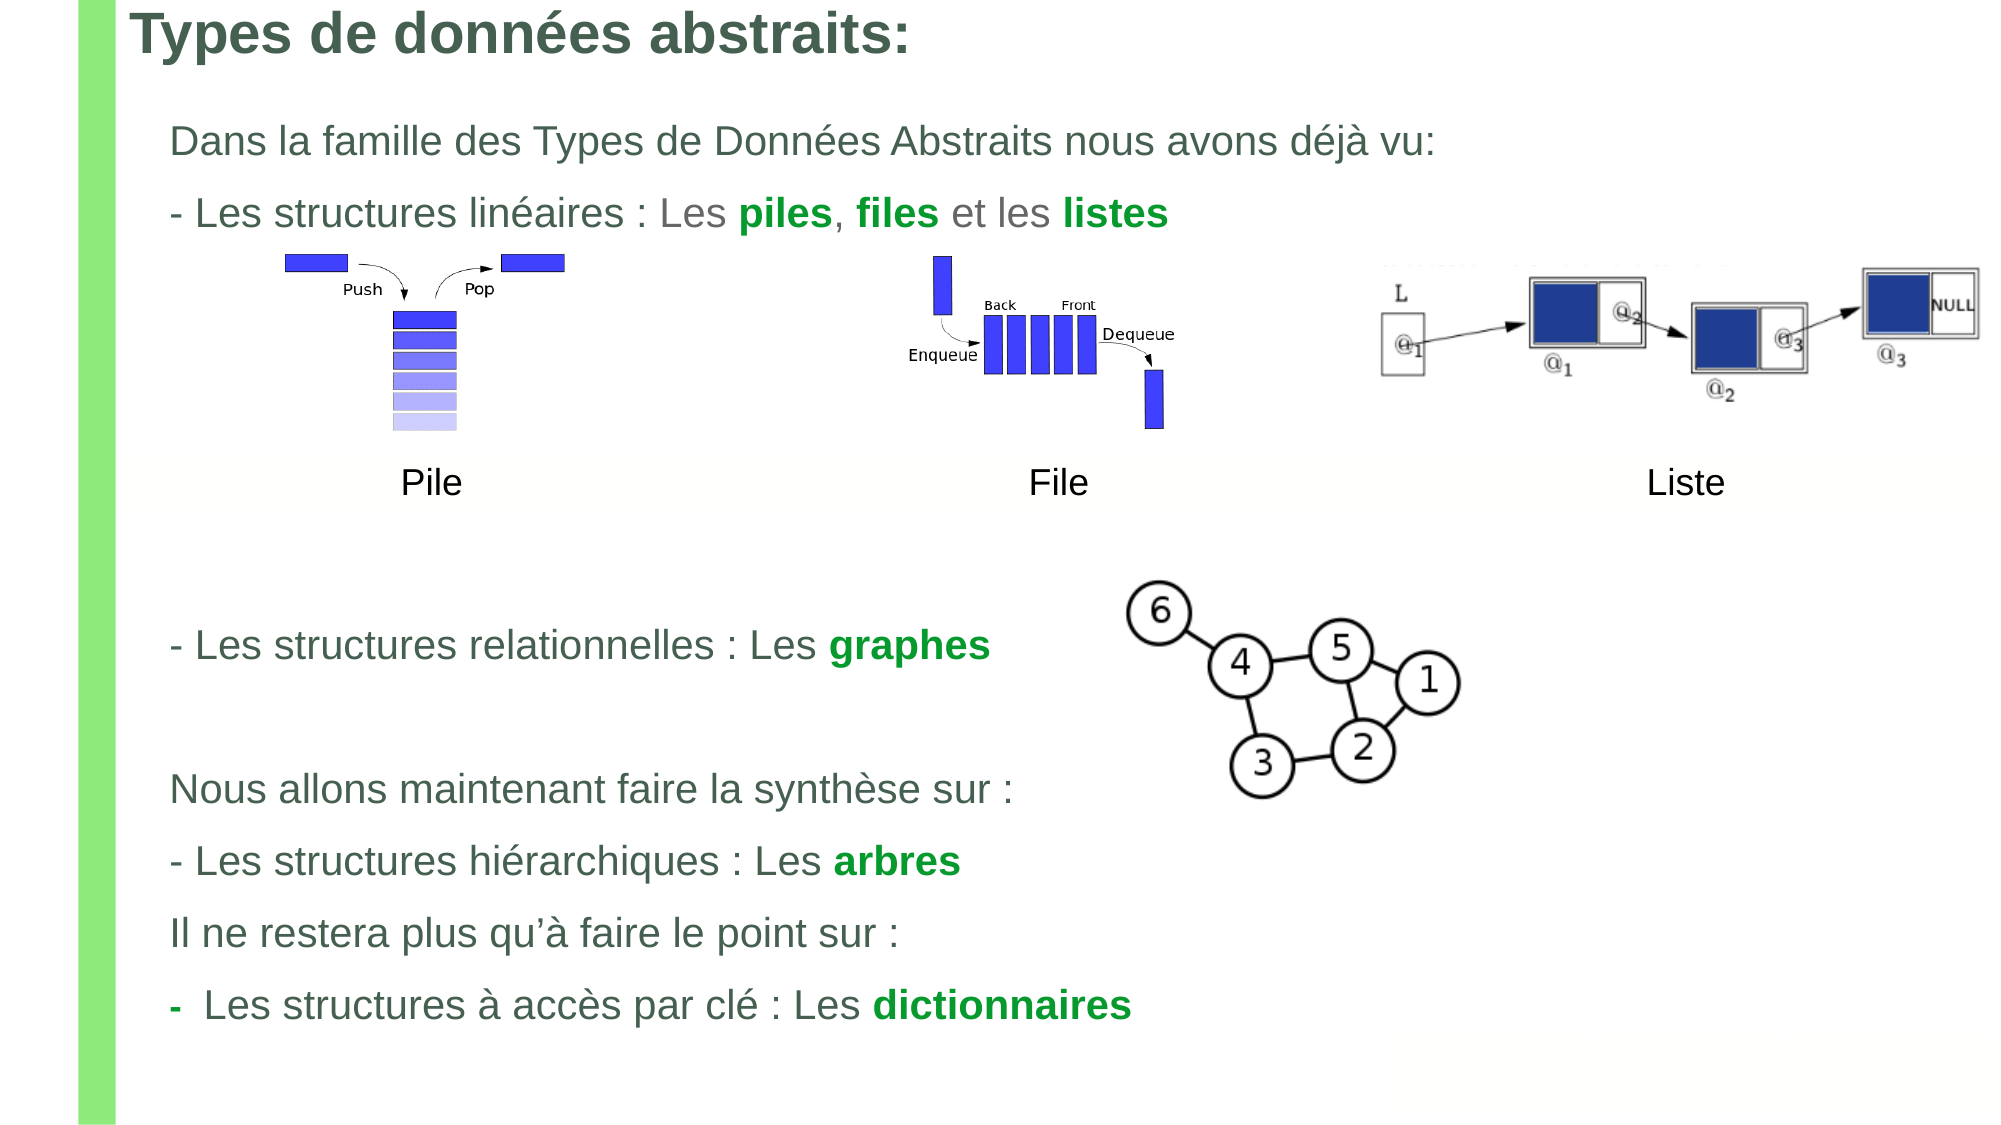

Types de données abstraits:
Dans la famille des Types de Données Abstraits nous avons déjà vu:
- Les structures linéaires : Les piles, files et les listes
- Les structures relationnelles : Les graphes
Nous allons maintenant faire la synthèse sur :
- Les structures hiérarchiques : Les arbres
Il ne restera plus qu’à faire le point sur :
- Les structures à accès par clé : Les dictionnaires
| Pile | File | Liste |
| --- | --- | --- |
| | | |
| --- | --- | --- |